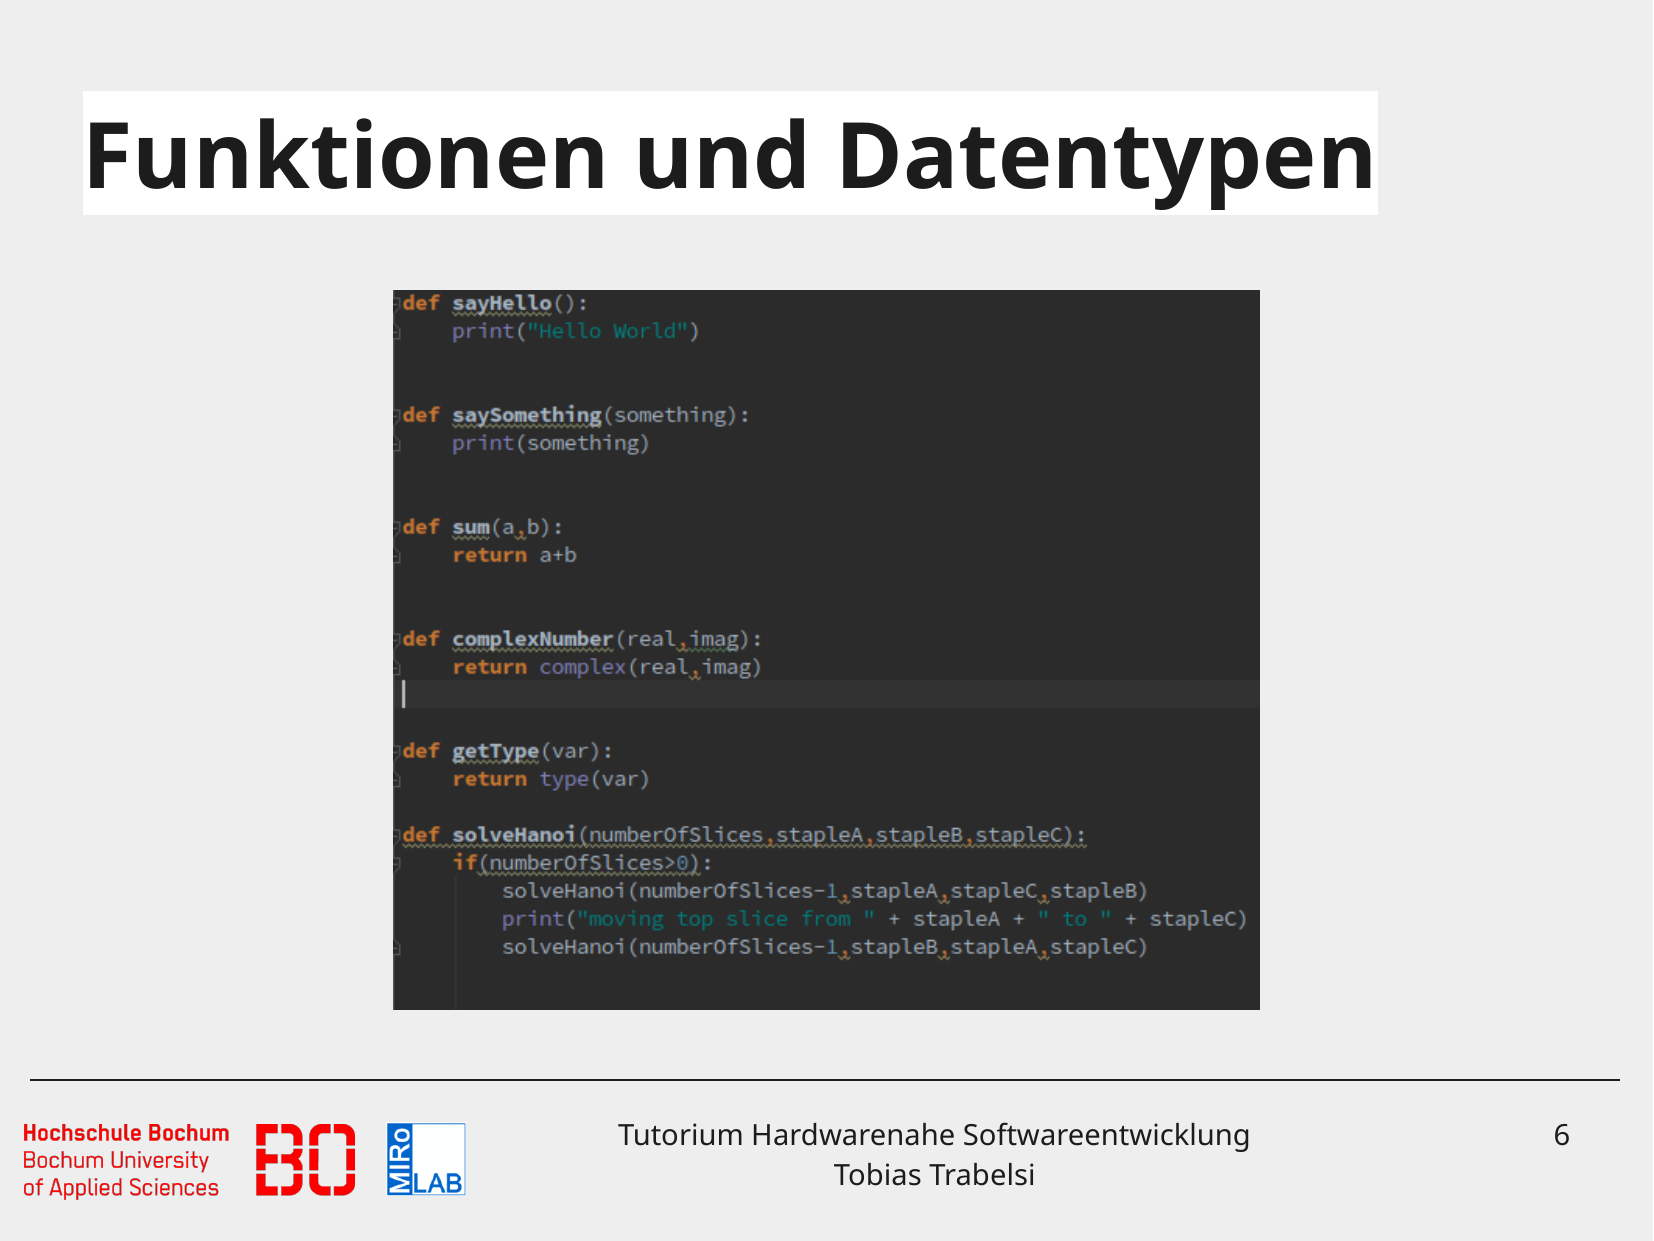

# Funktionen und Datentypen
Vanessa Böhrk - Tutorium Hardwarenahe Softwareentwicklung
6